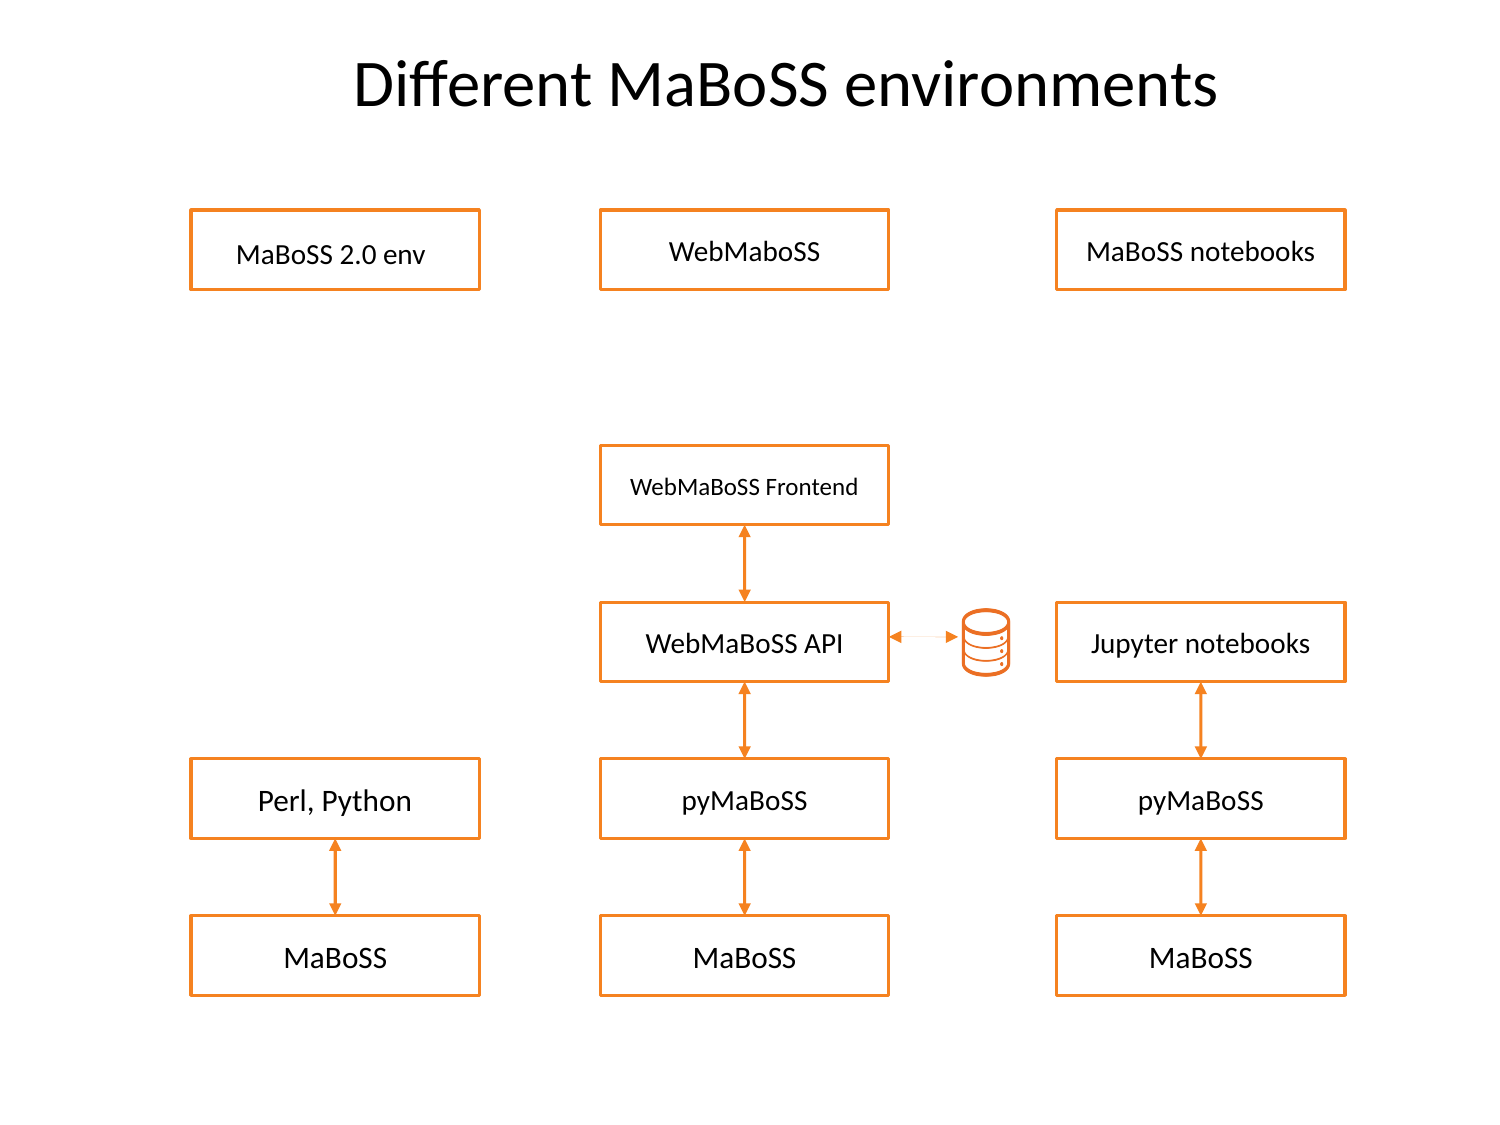

Different MaBoSS environments
MaBoSS 2.0 env
WebMaboSS
MaBoSS notebooks
WebMaBoSS Frontend
WebMaBoSS API
Jupyter notebooks
Perl, Python
pyMaBoSS
pyMaBoSS
MaBoSS
MaBoSS
MaBoSS